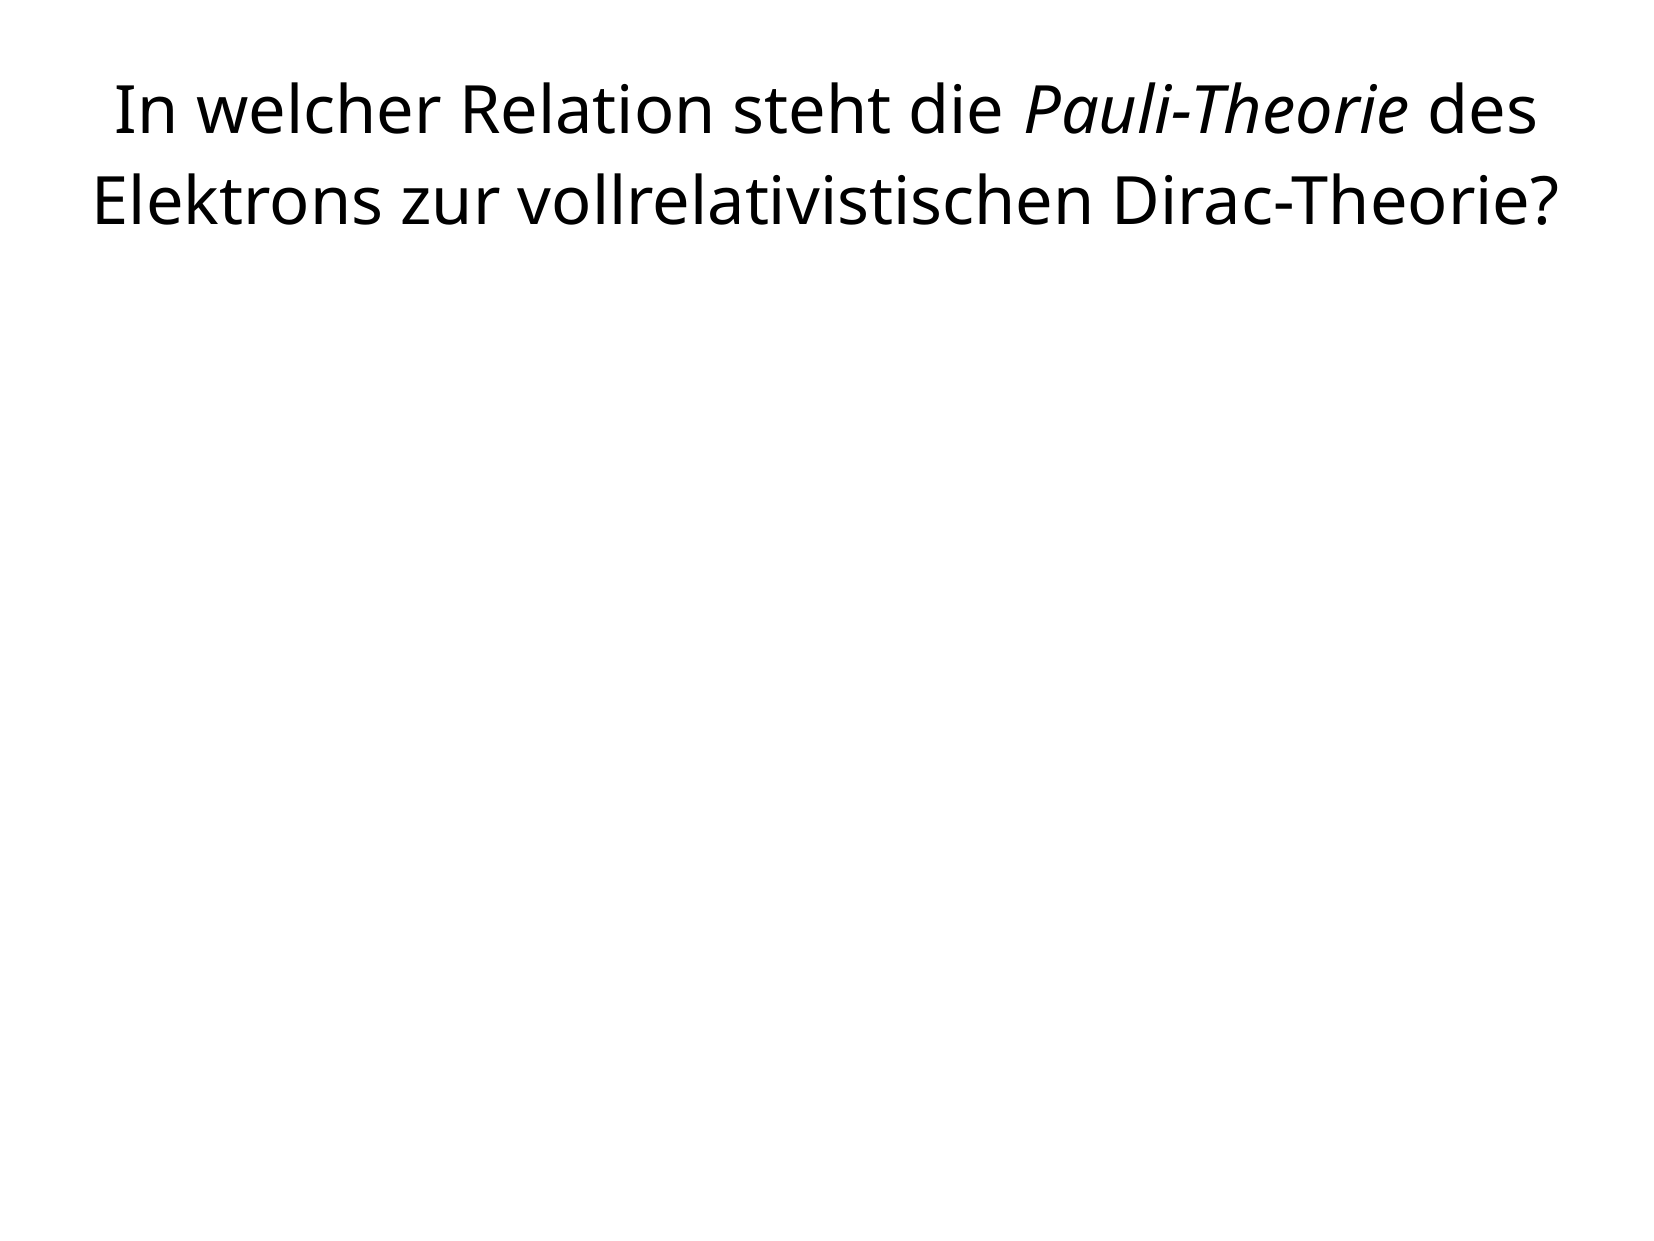

# In welcher Relation steht die Pauli-Theorie des Elektrons zur vollrelativistischen Dirac-Theorie?